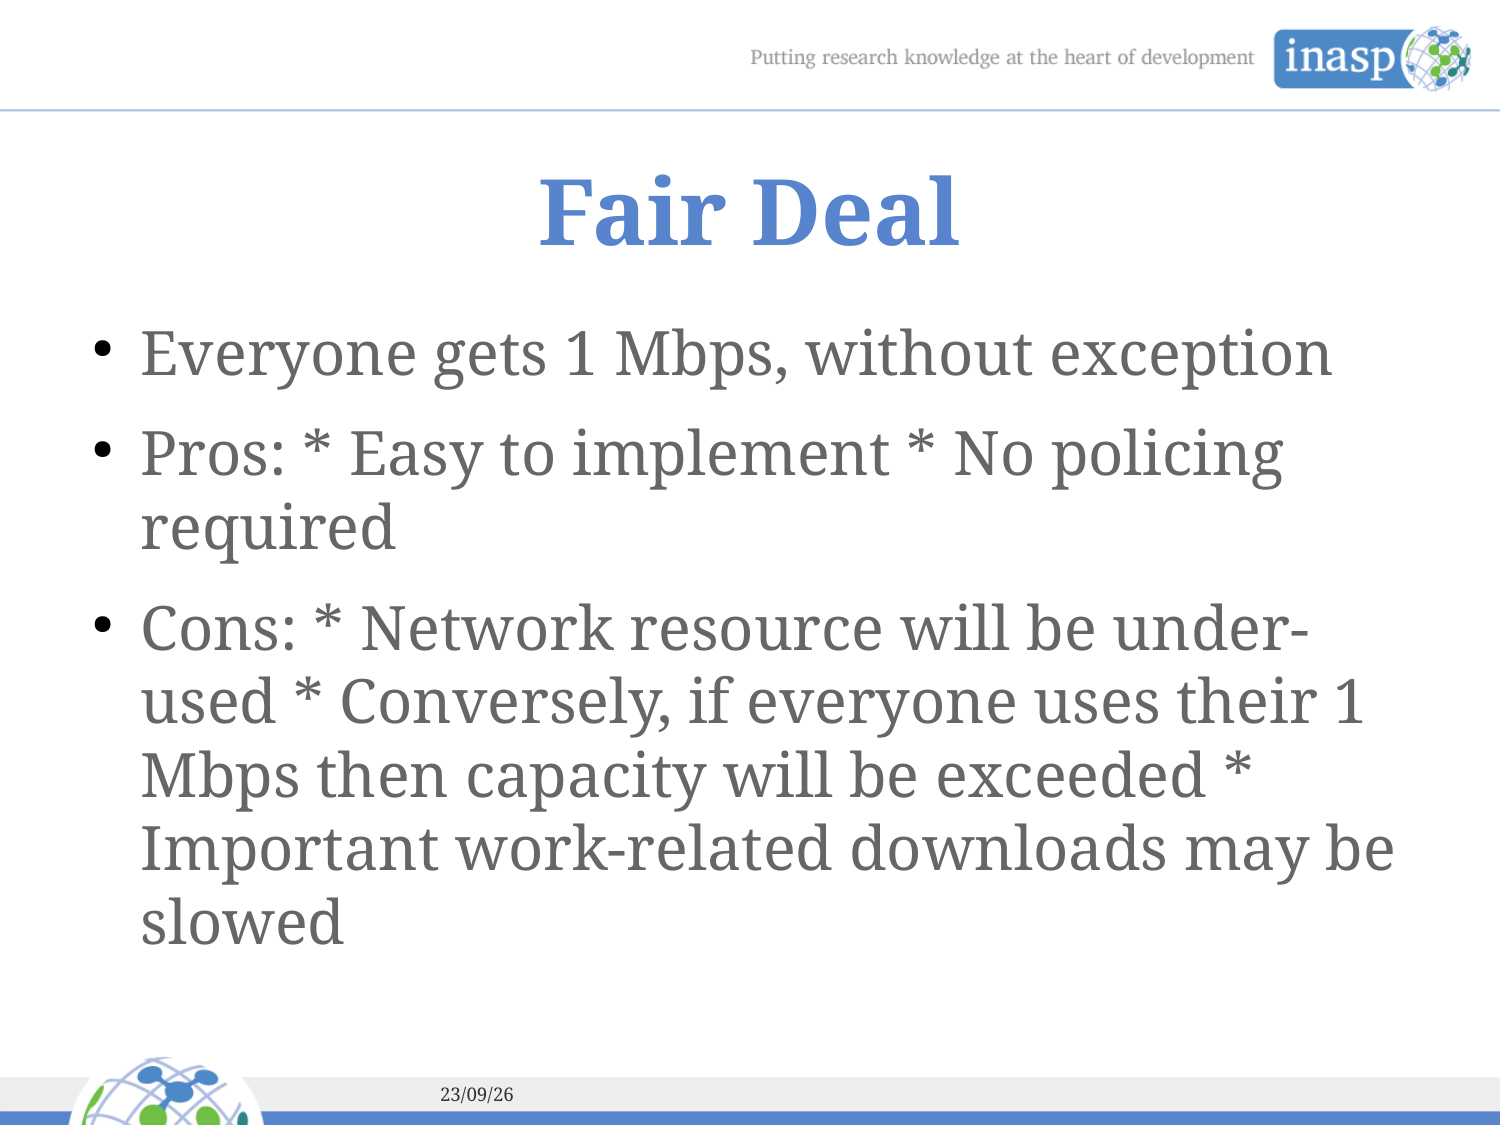

# Fair Deal
Everyone gets 1 Mbps, without exception
Pros: * Easy to implement * No policing required
Cons: * Network resource will be under-used * Conversely, if everyone uses their 1 Mbps then capacity will be exceeded * Important work-related downloads may be slowed